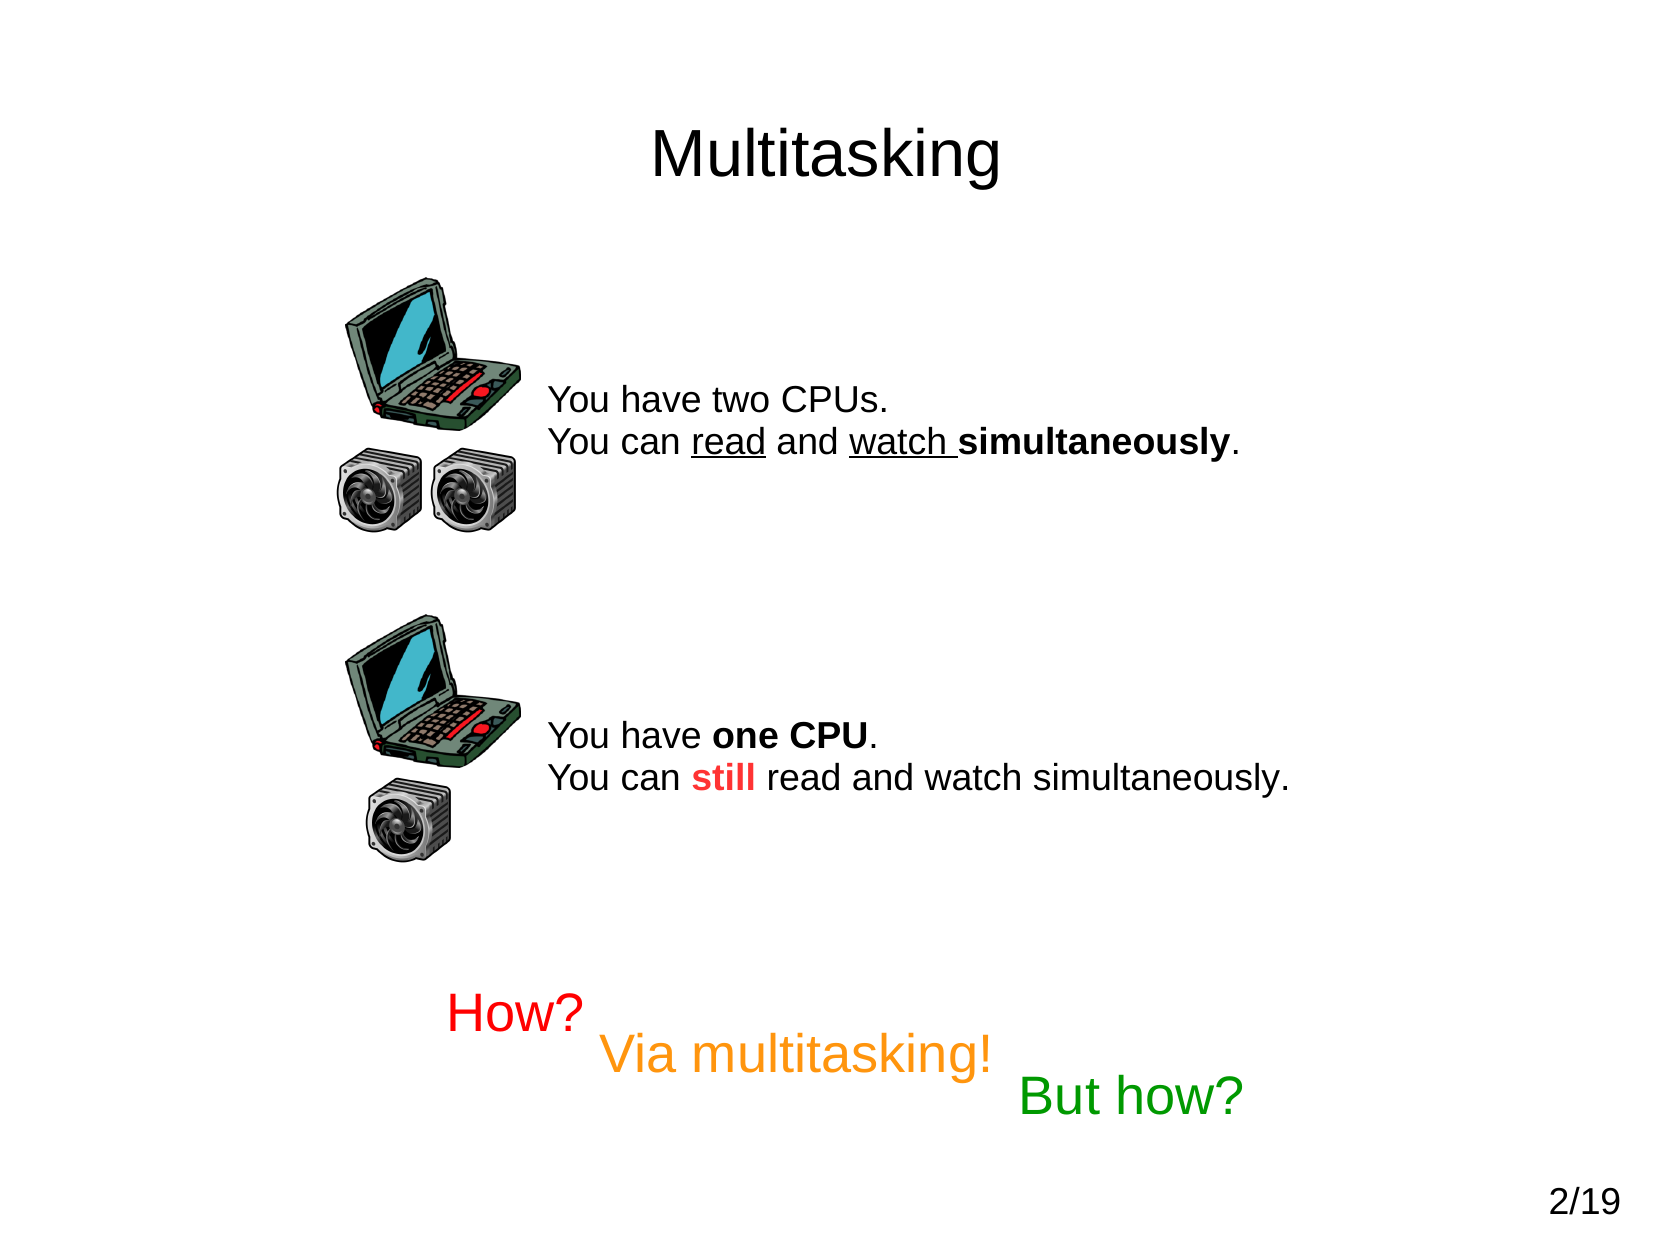

# Multitasking
You have two CPUs.
You can read and watch simultaneously.
You have one CPU.
You can still read and watch simultaneously.
How?
Via multitasking!
But how?